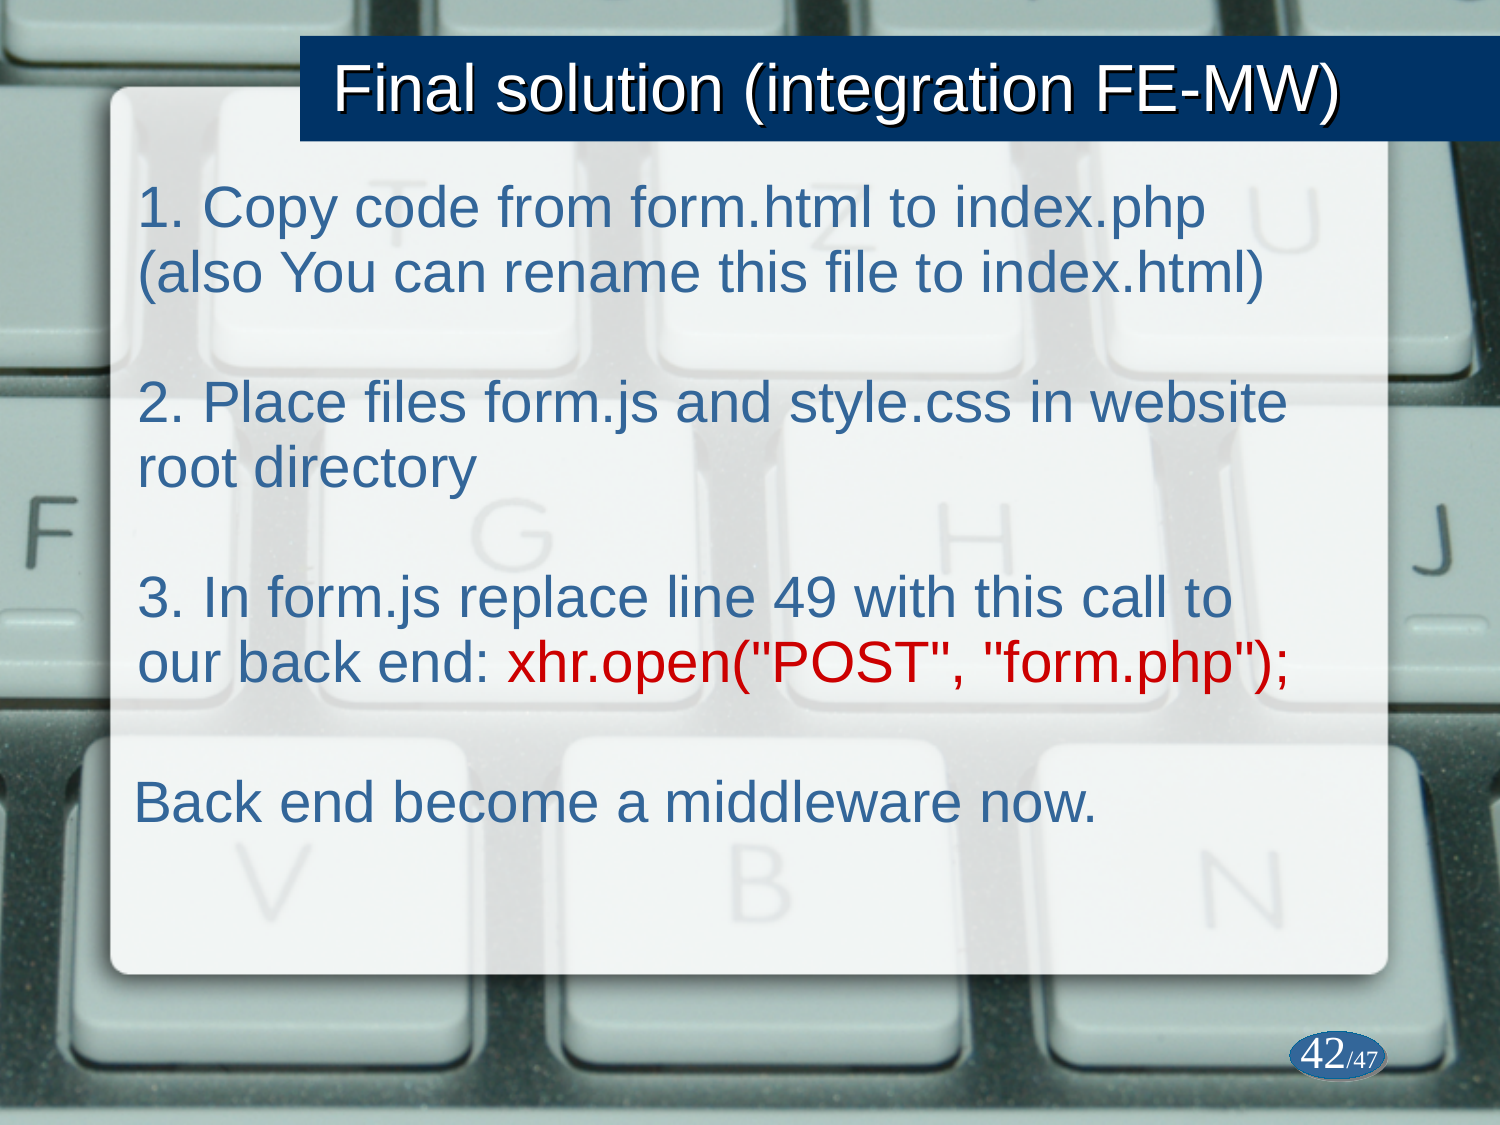

# Final solution (integration FE-MW)
1. Copy code from form.html to index.php (also You can rename this file to index.html)
2. Place files form.js and style.css in website root directory
3. In form.js replace line 49 with this call to our back end: xhr.open("POST", "form.php");
Back end become a middleware now.
42